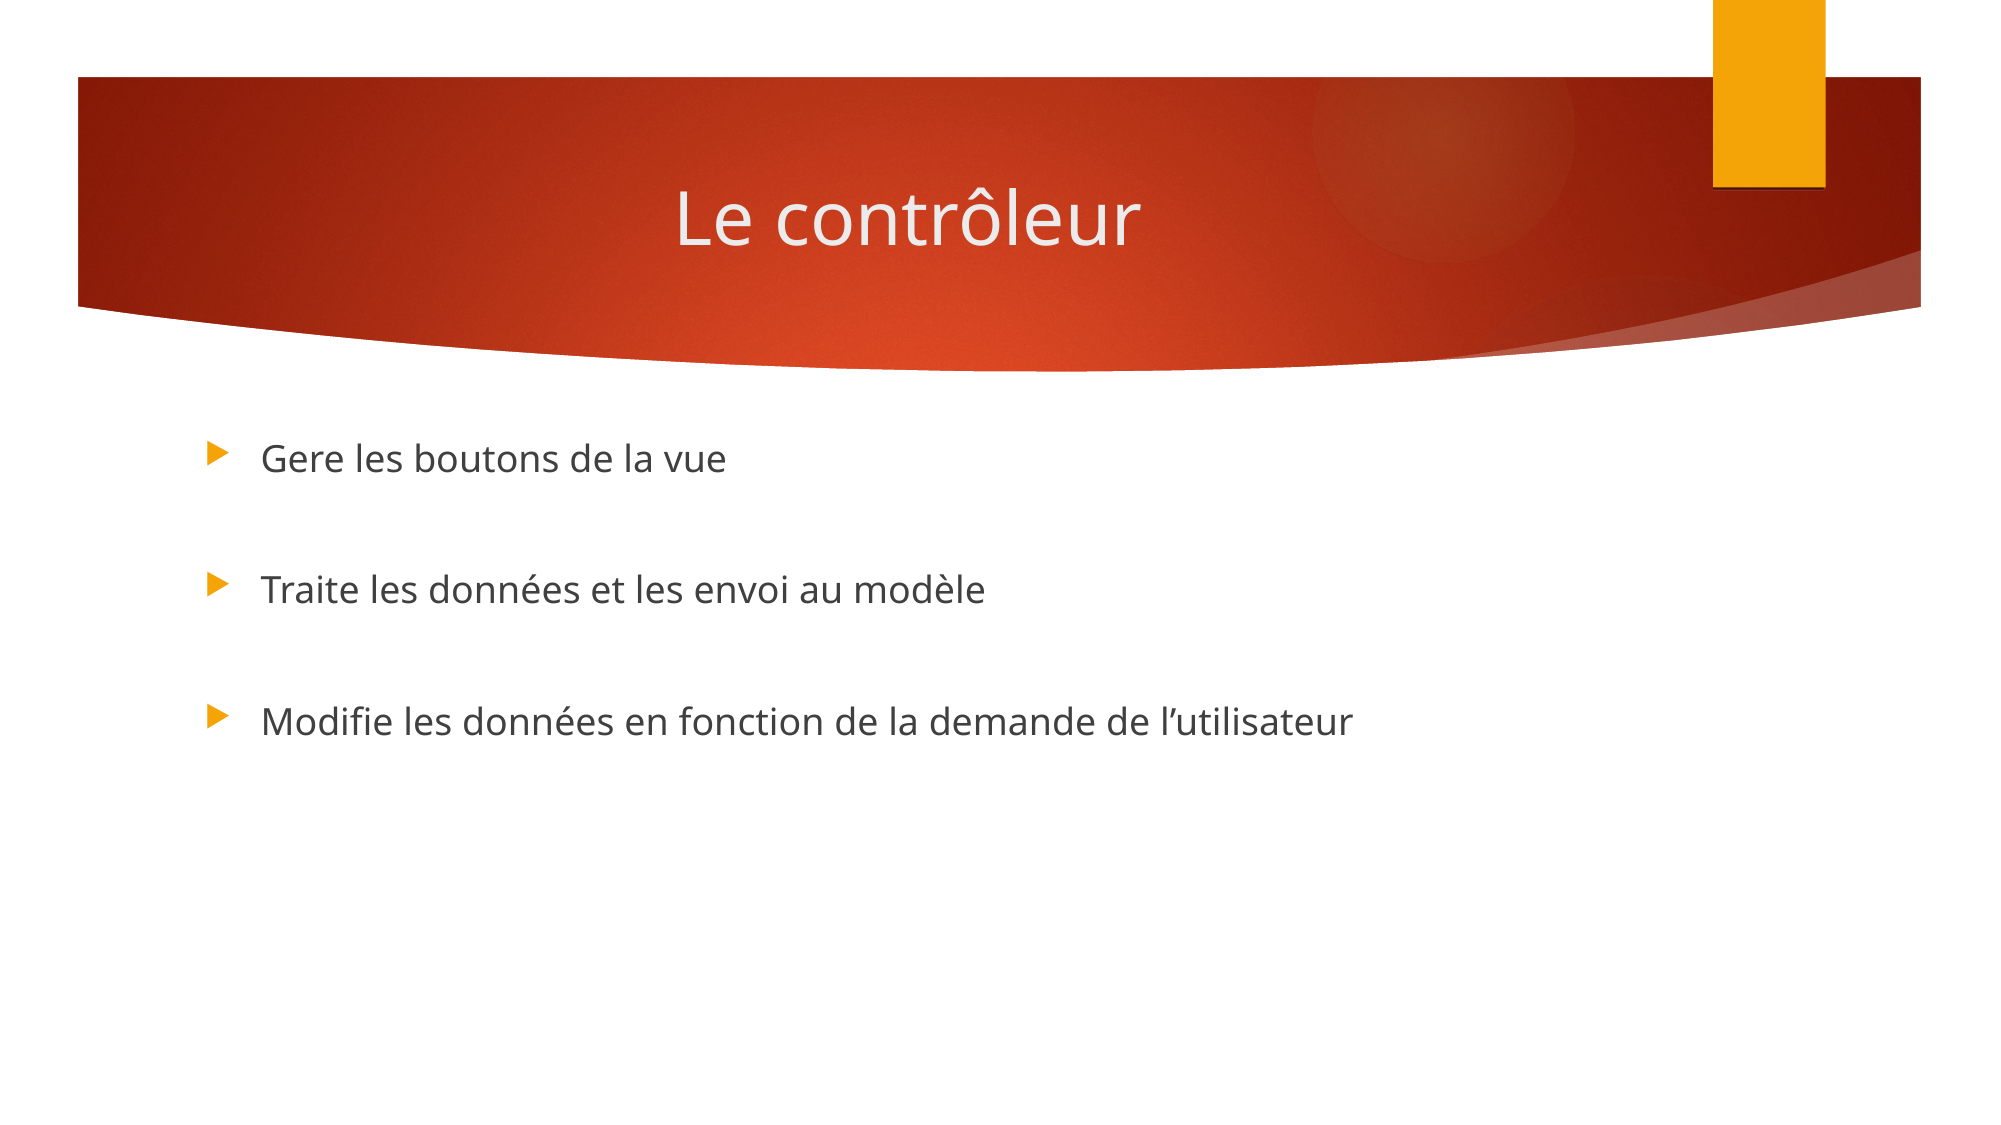

# Le contrôleur
Gere les boutons de la vue
Traite les données et les envoi au modèle
Modifie les données en fonction de la demande de l’utilisateur